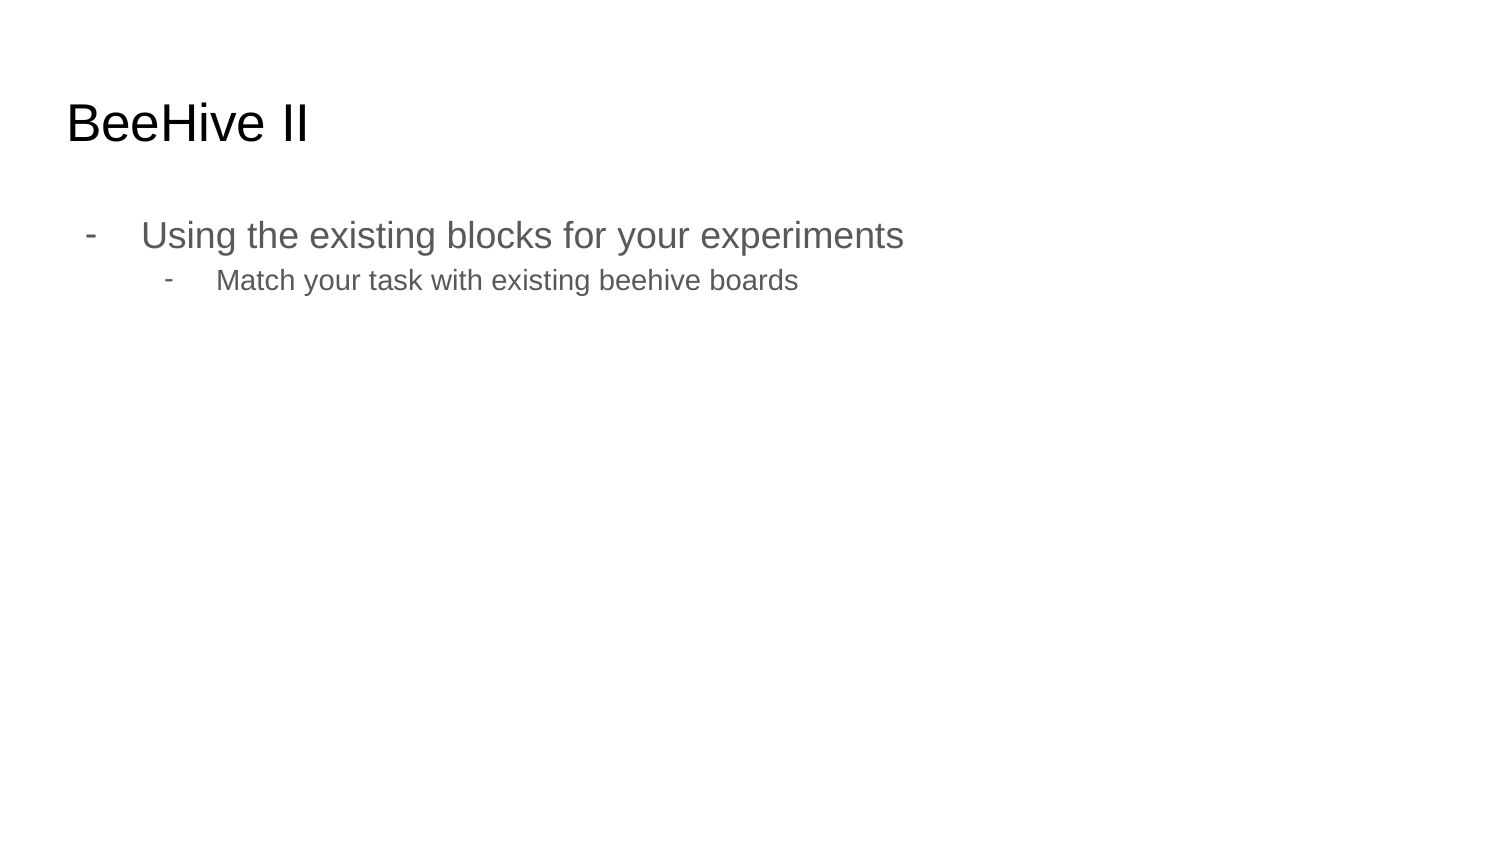

# BeeHive II
Using the existing blocks for your experiments
Match your task with existing beehive boards